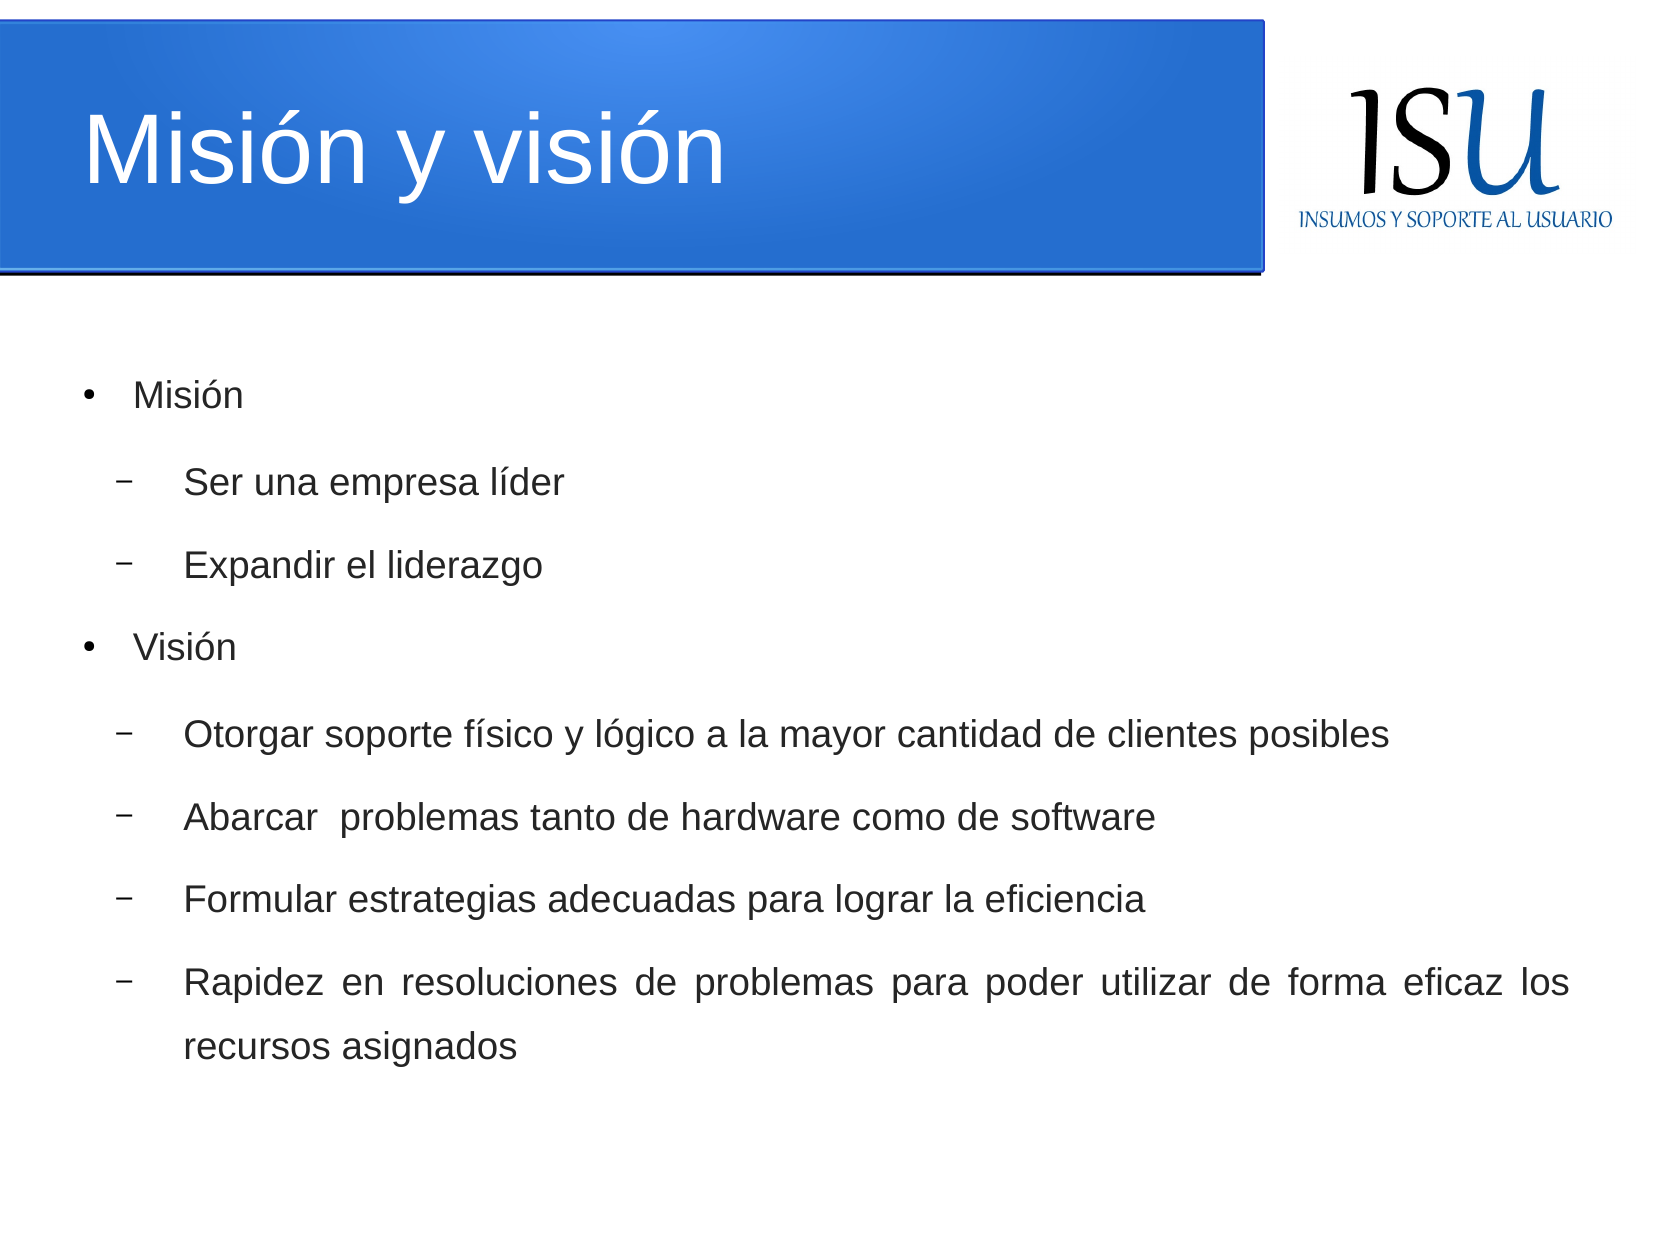

# Misión y visión
Misión
Ser una empresa líder
Expandir el liderazgo
Visión
Otorgar soporte físico y lógico a la mayor cantidad de clientes posibles
Abarcar  problemas tanto de hardware como de software
Formular estrategias adecuadas para lograr la eficiencia
Rapidez en resoluciones de problemas para poder utilizar de forma eficaz los recursos asignados